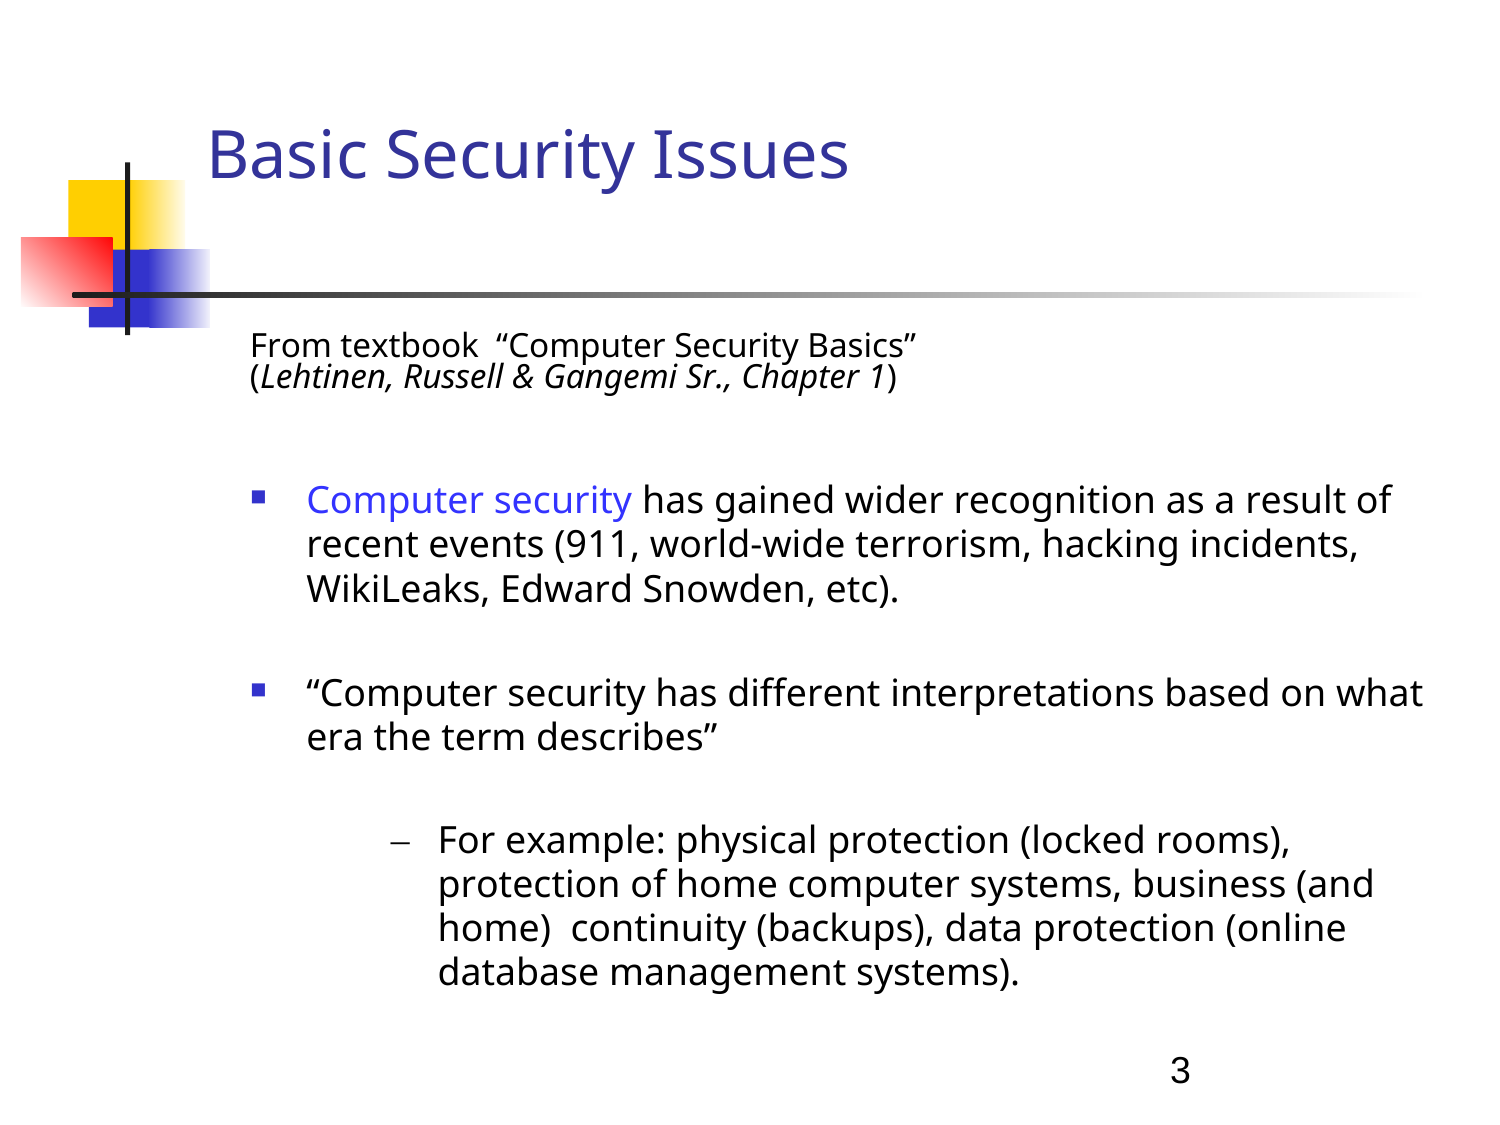

# Basic Security Issues
From textbook “Computer Security Basics”
(Lehtinen, Russell & Gangemi Sr., Chapter 1)
Computer security has gained wider recognition as a result of recent events (911, world-wide terrorism, hacking incidents, WikiLeaks, Edward Snowden, etc).
“Computer security has different interpretations based on what era the term describes”
For example: physical protection (locked rooms), protection of home computer systems, business (and home) continuity (backups), data protection (online database management systems).
3